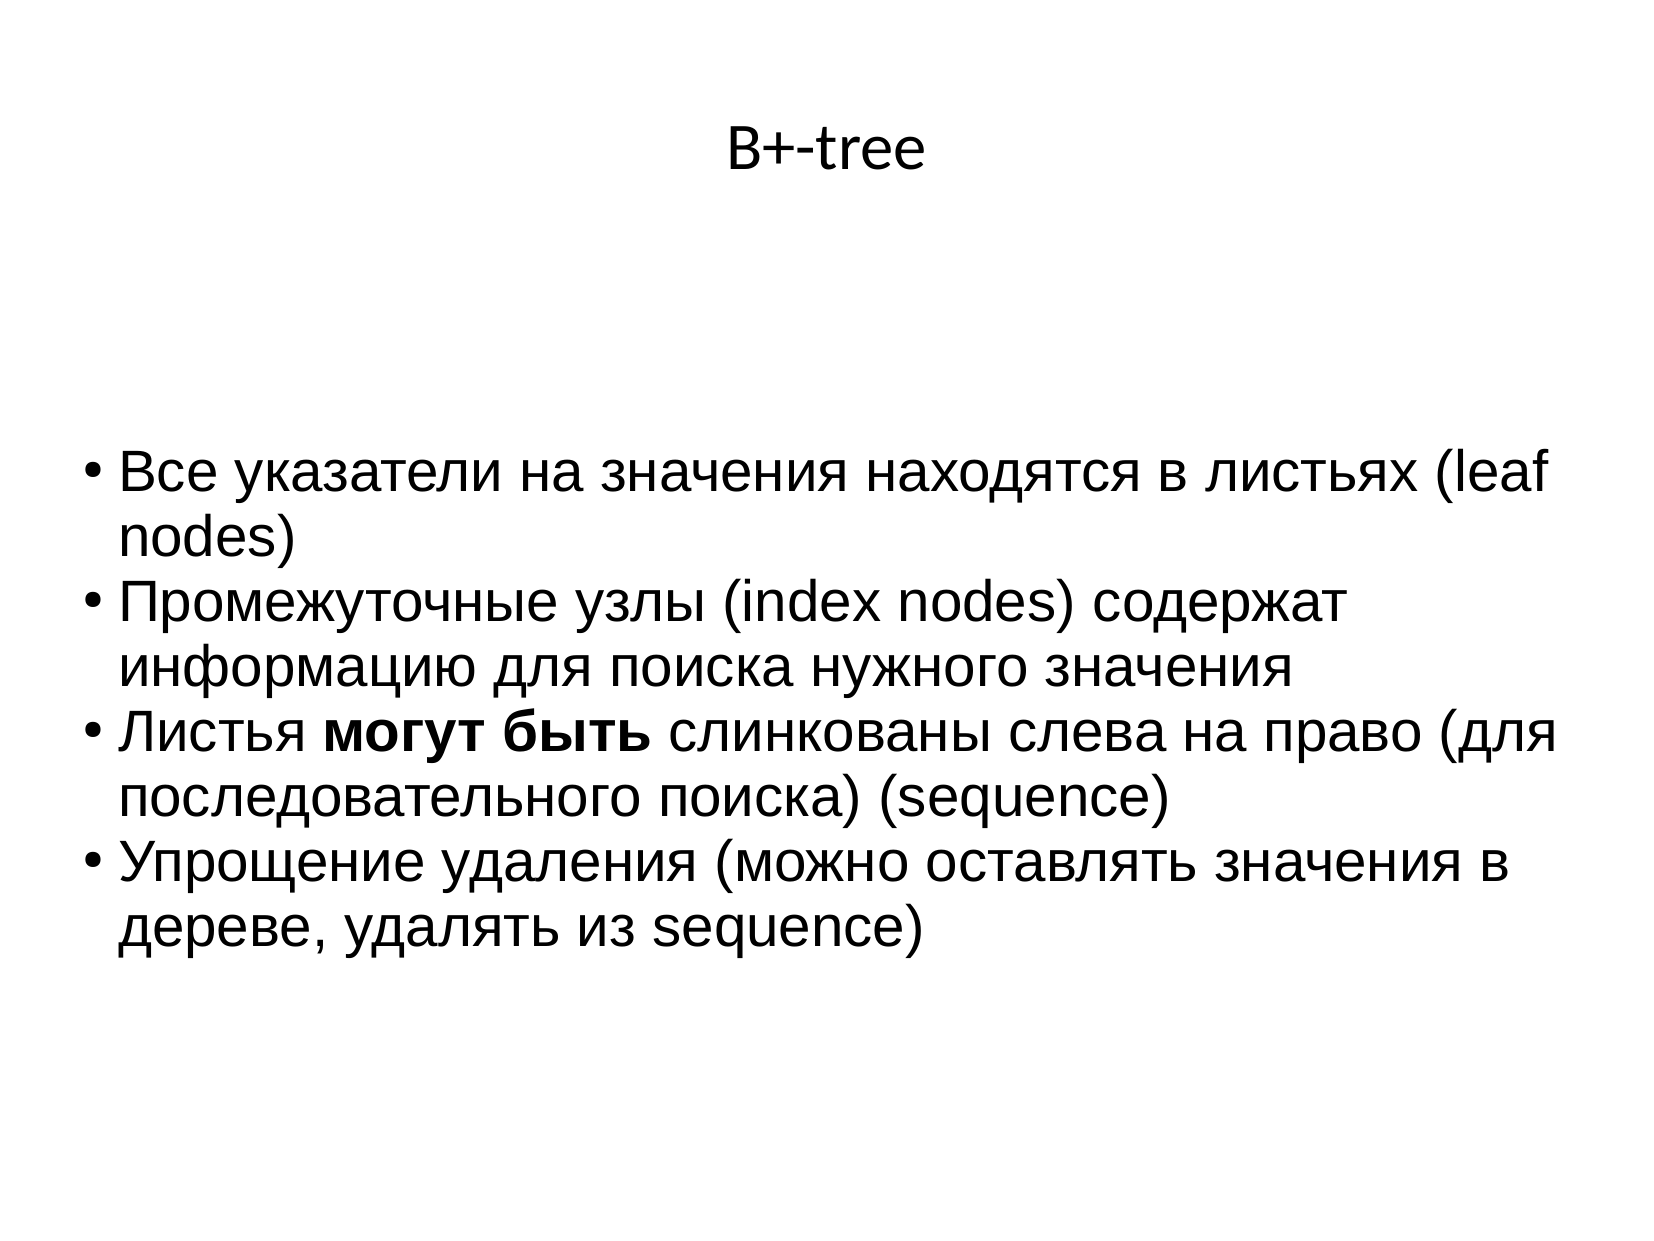

# B+-tree
Все указатели на значения находятся в листьях (leaf nodes)
Промежуточные узлы (index nodes) содержат информацию для поиска нужного значения
Листья могут быть слинкованы слева на право (для последовательного поиска) (sequence)
Упрощение удаления (можно оставлять значения в дереве, удалять из sequence)